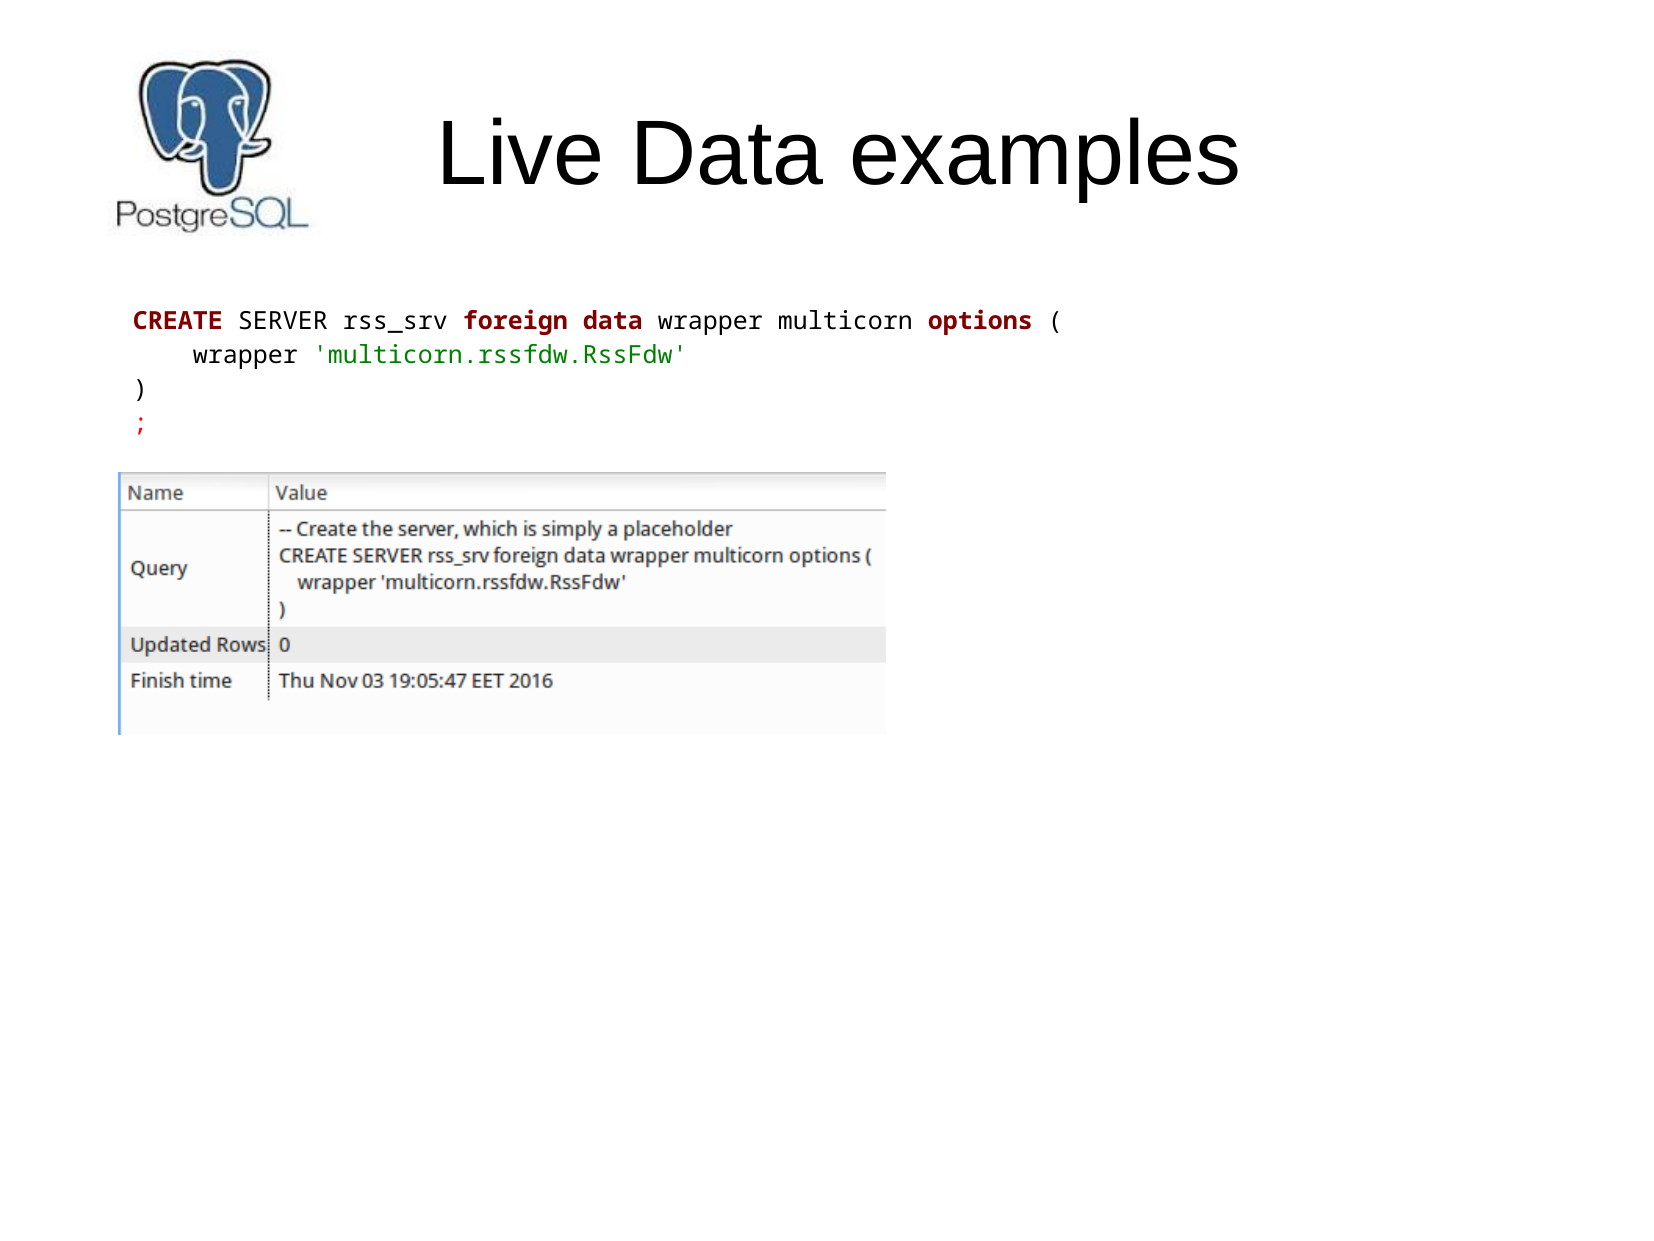

# Live Data examples
CREATE SERVER rss_srv foreign data wrapper multicorn options (
 wrapper 'multicorn.rssfdw.RssFdw'
)
;